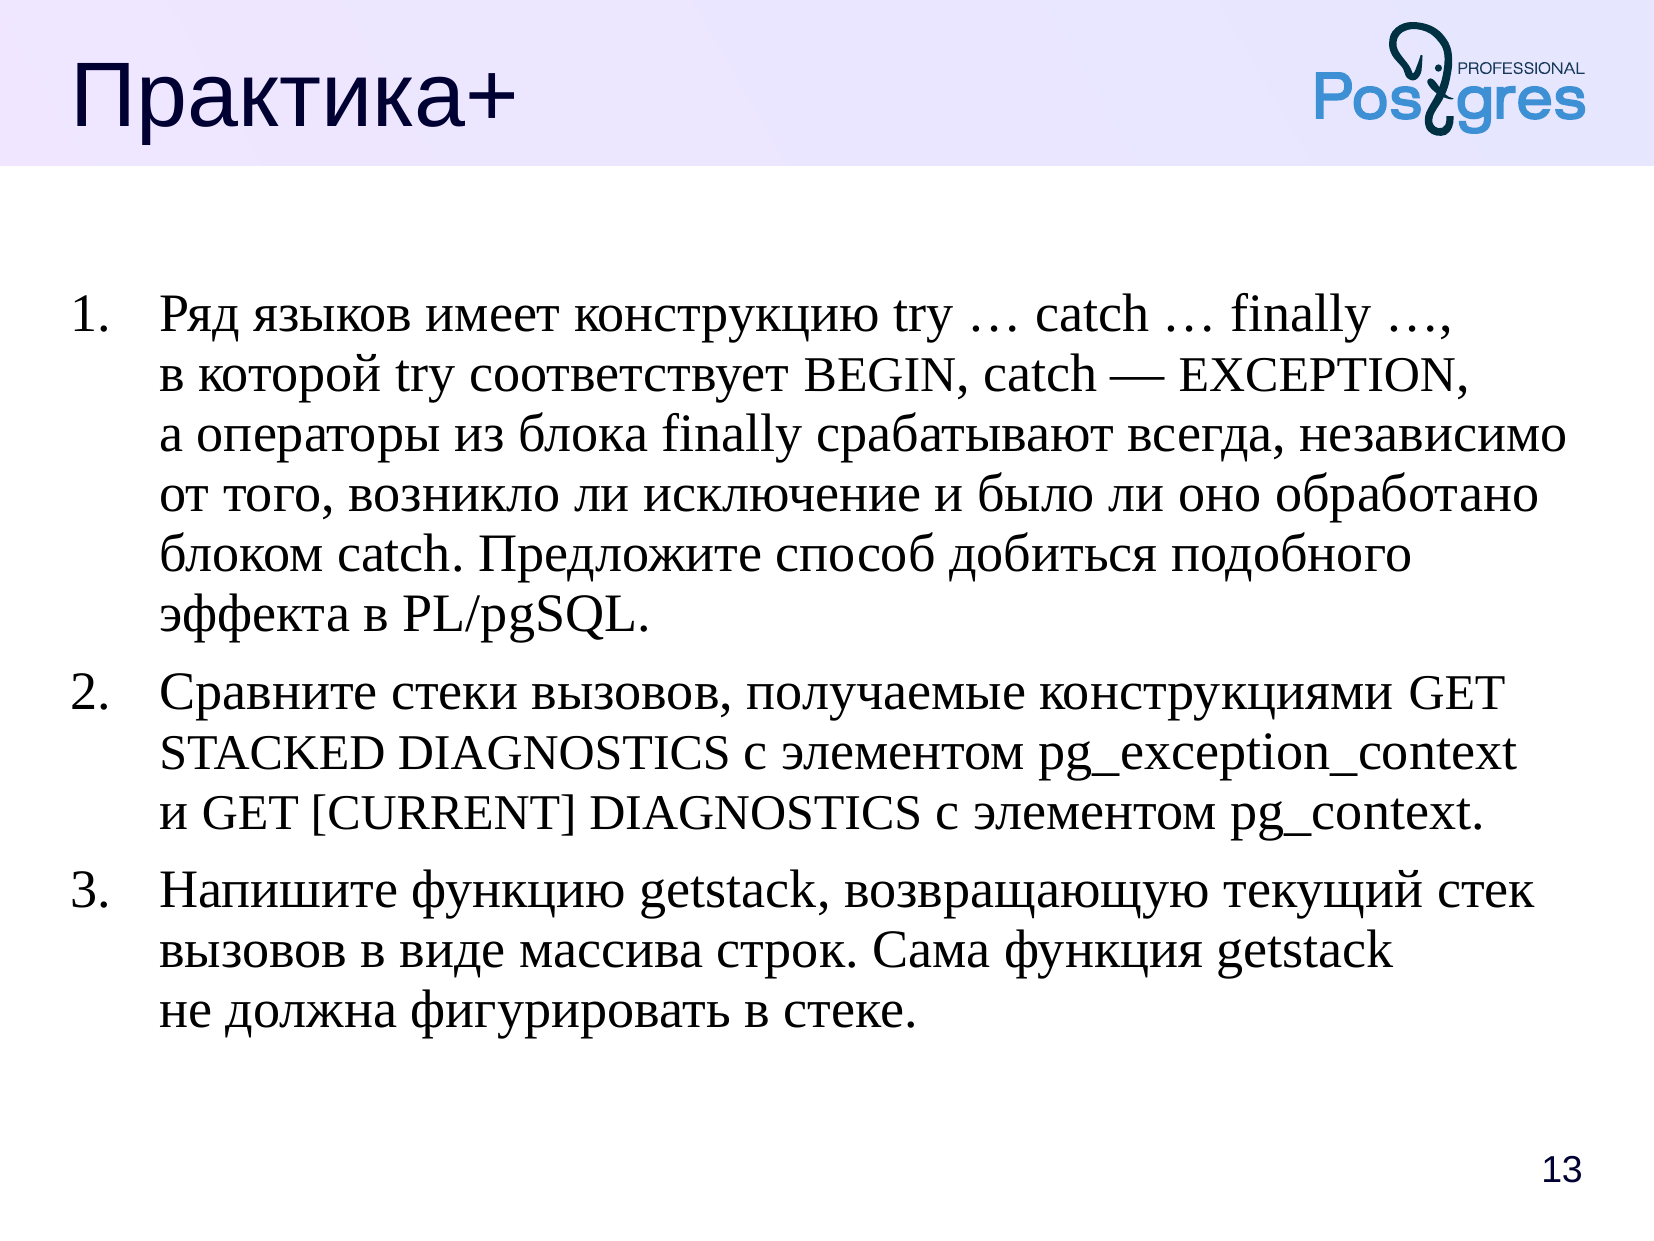

# Практика+
Ряд языков имеет конструкцию try … catch … finally …,
в которой try соответствует BEGIN, catch — EXCEPTION,
а операторы из блока finally срабатывают всегда, независимо от того, возникло ли исключение и было ли оно обработано блоком catch. Предложите способ добиться подобного эффекта в PL/pgSQL.
Сравните стеки вызовов, получаемые конструкциями GET STACKED DIAGNOSTICS с элементом pg_exception_context
и GET [CURRENT] DIAGNOSTICS с элементом pg_context.
Напишите функцию getstack, возвращающую текущий стек вызовов в виде массива строк. Сама функция getstack
не должна фигурировать в стеке.